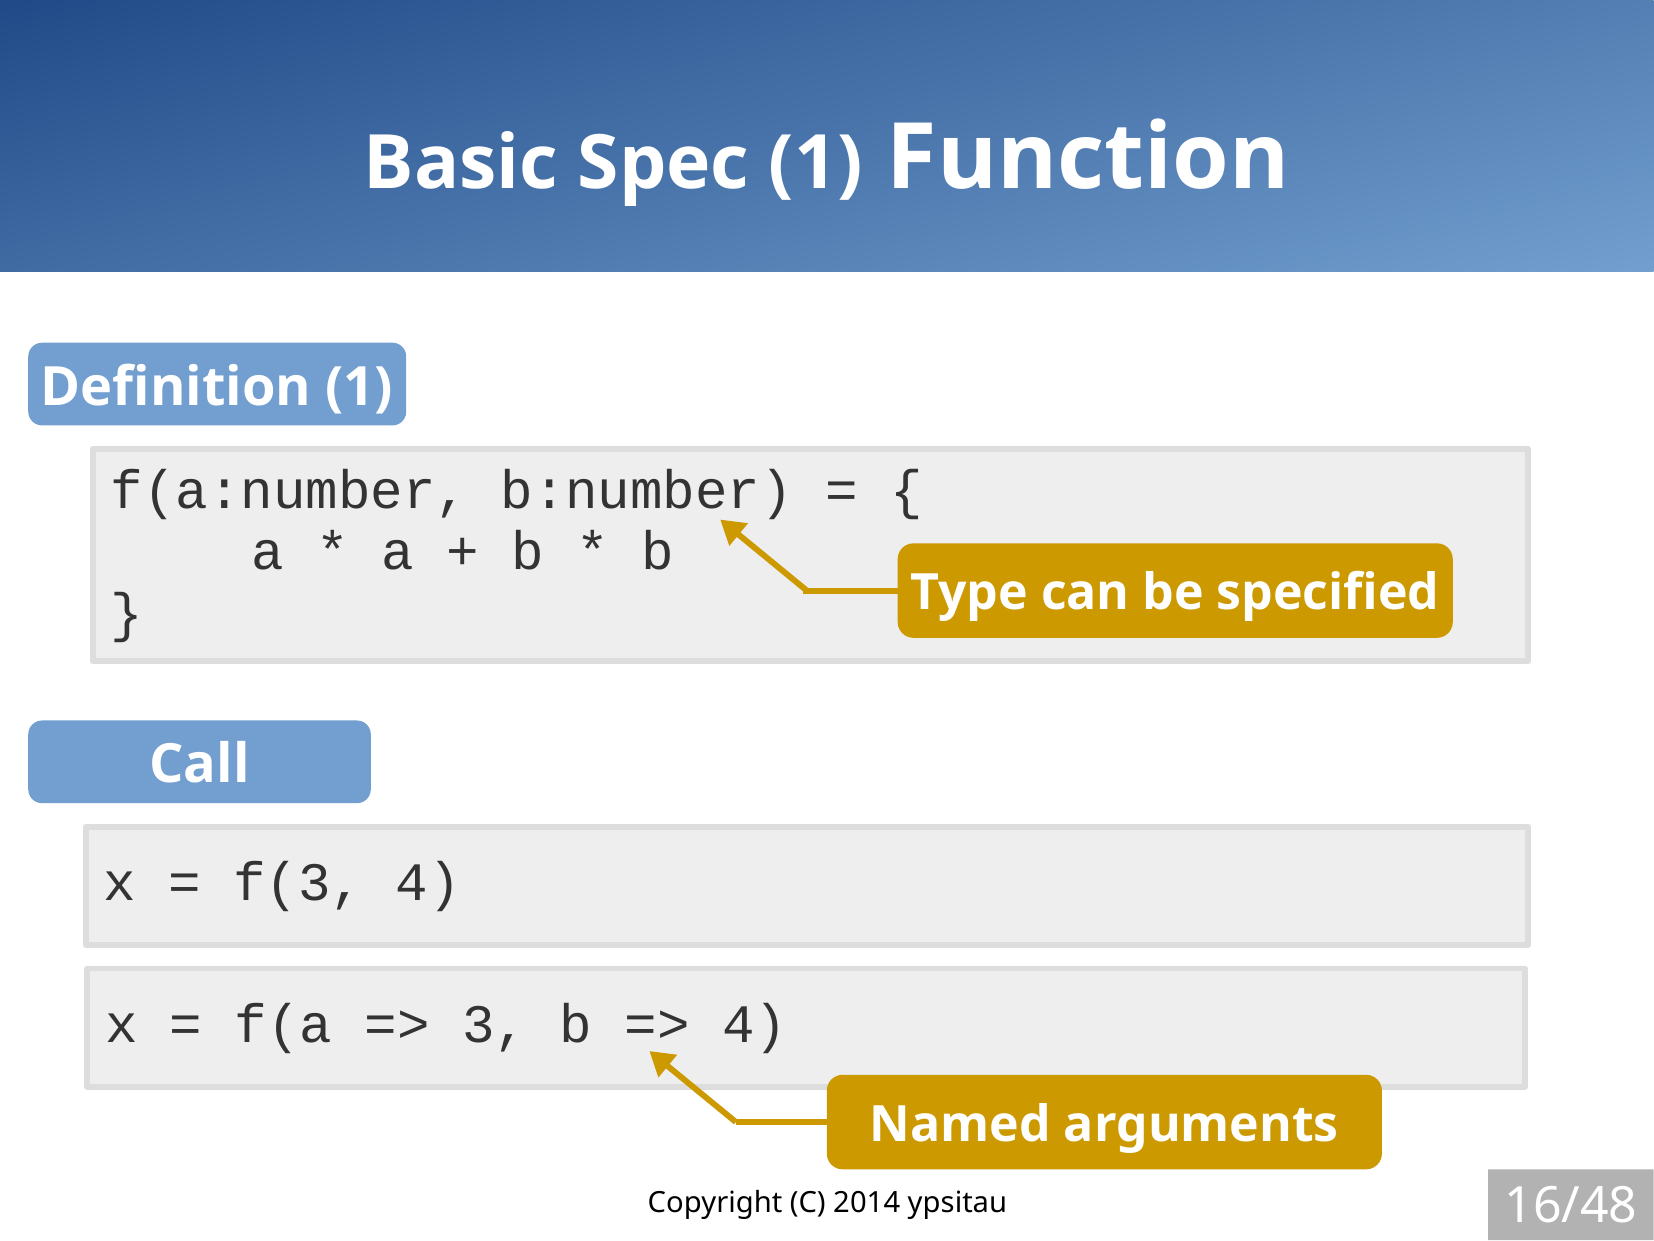

# Basic Spec (1) Function
Definition (1)
f(a:number, b:number) = {
	a * a + b * b
}
Type can be specified
Call
x = f(3, 4)
x = f(a => 3, b => 4)
Named arguments
16
Copyright (C) 2014 ypsitau